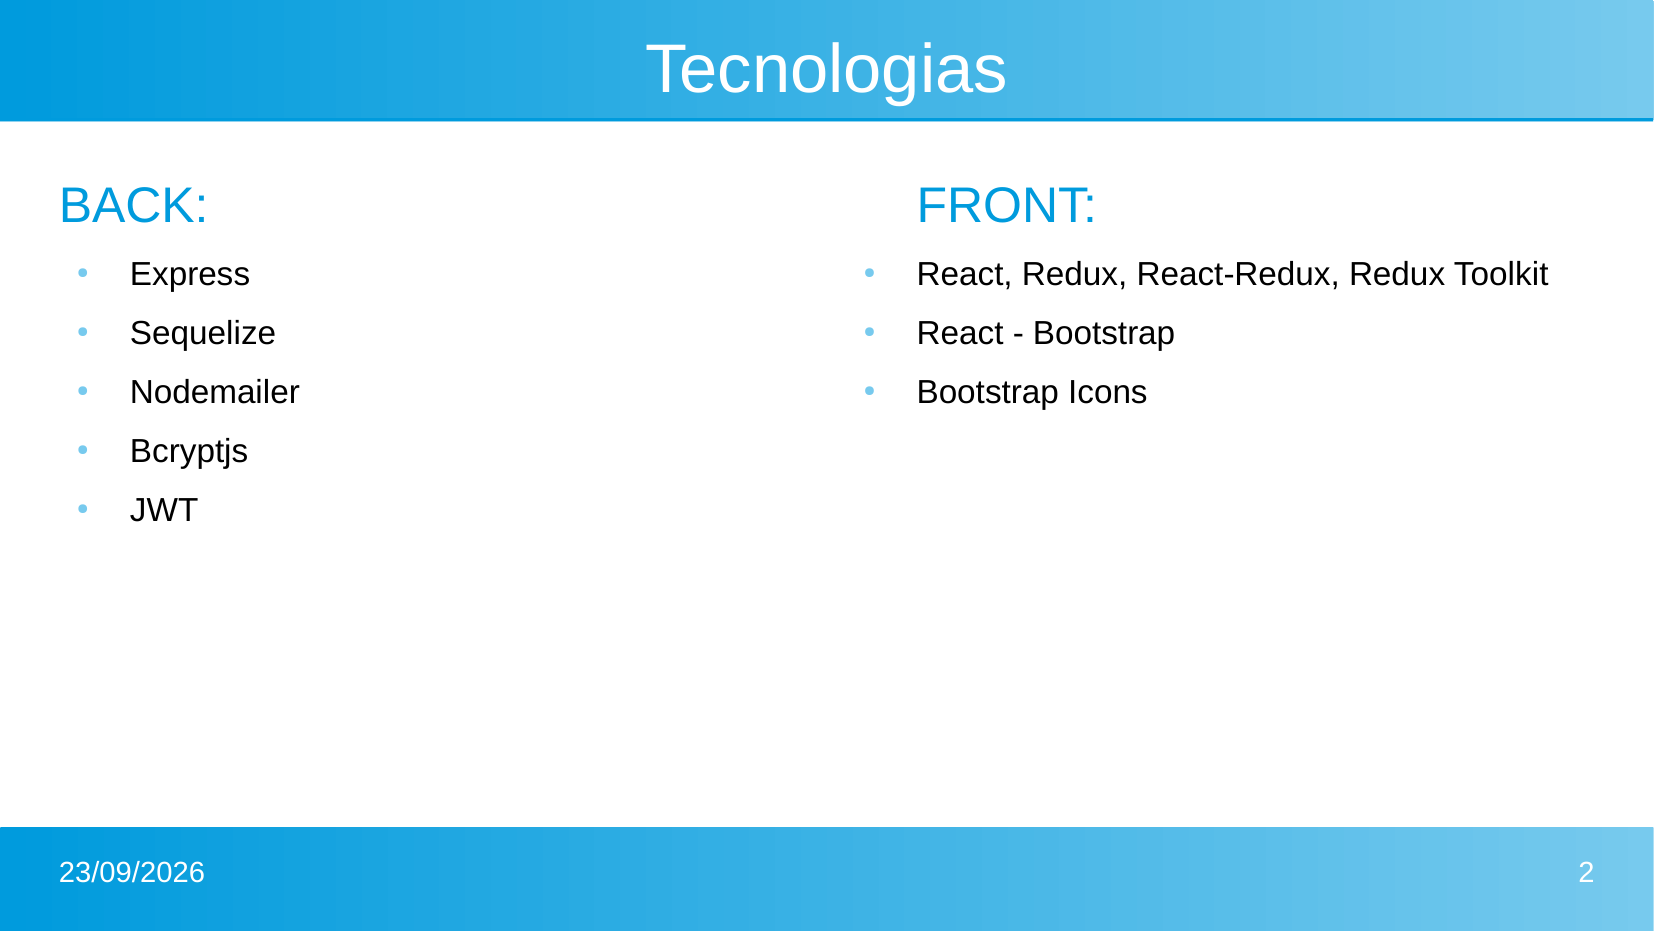

# Tecnologias
BACK:
Express
Sequelize
Nodemailer
Bcryptjs
JWT
FRONT:
React, Redux, React-Redux, Redux Toolkit
React - Bootstrap
Bootstrap Icons
2